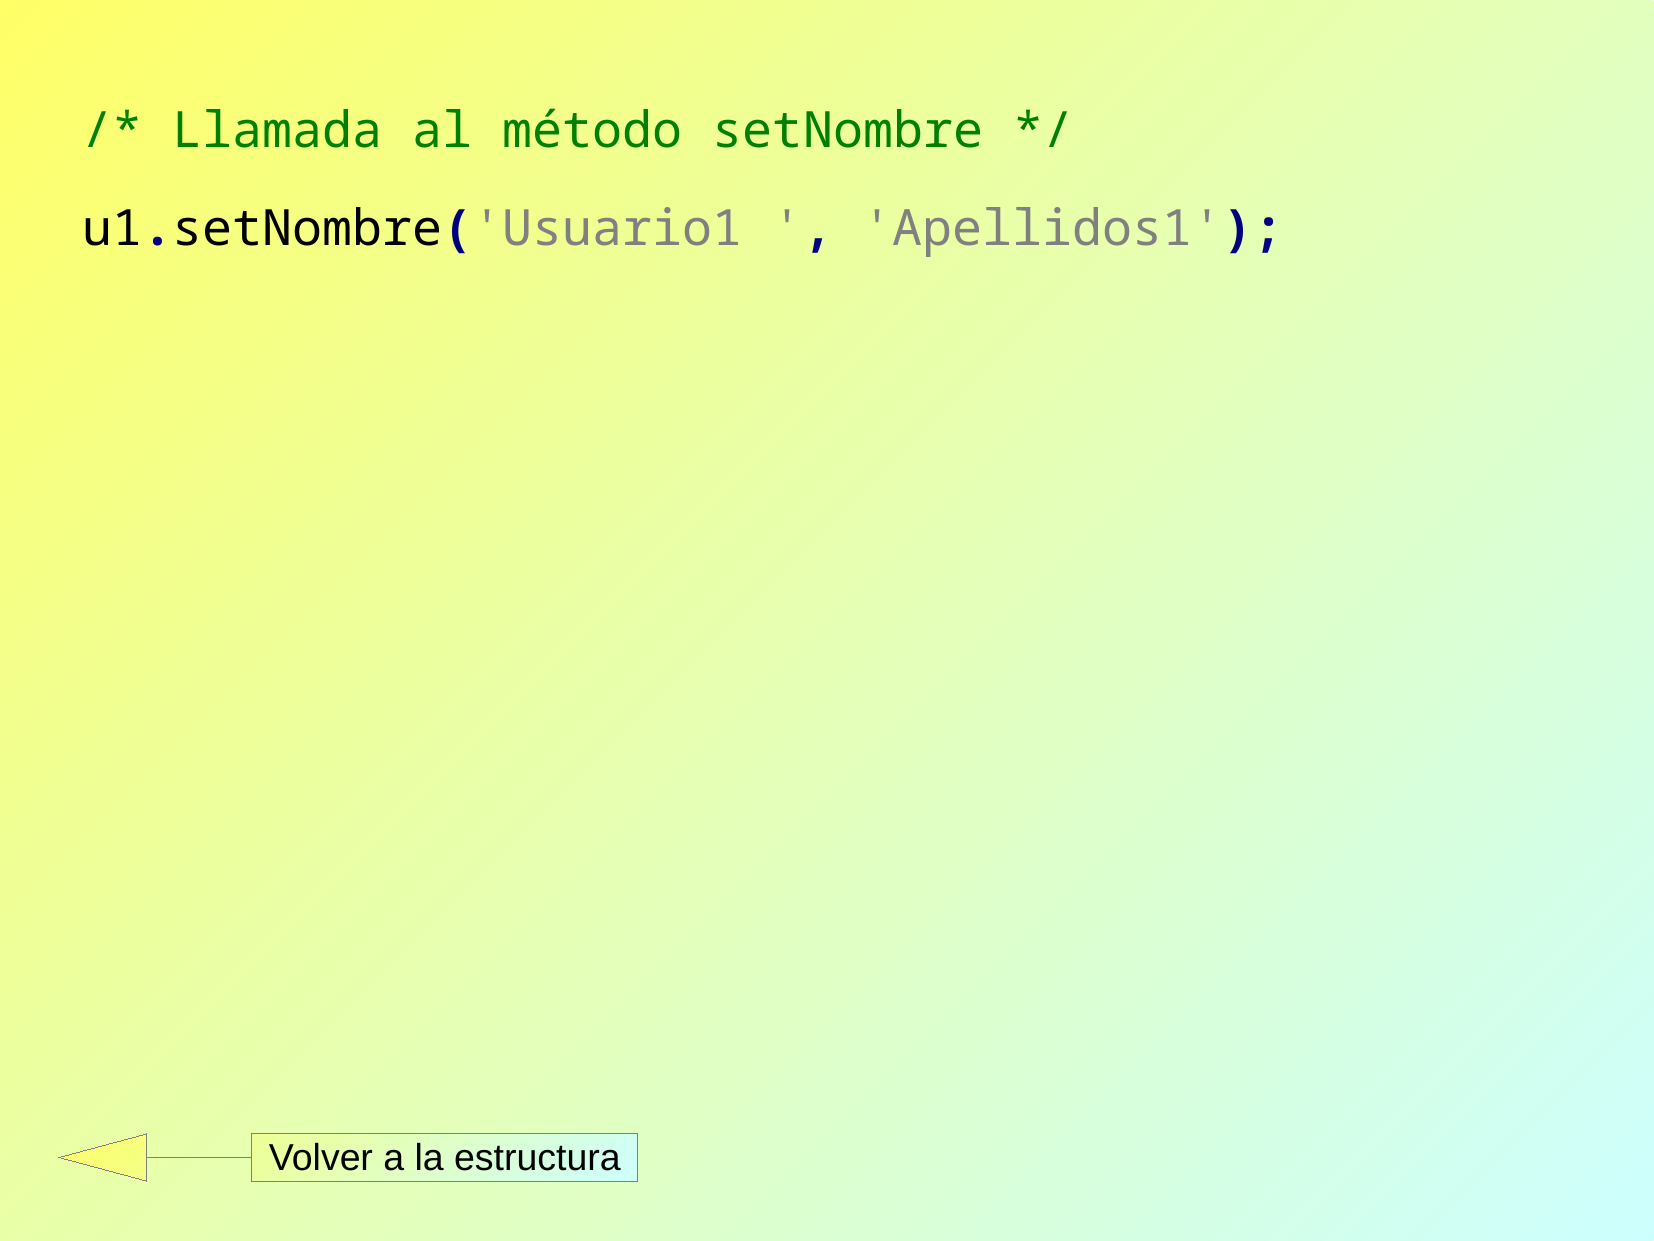

# /* Llamada al método setNombre */
u1.setNombre('Usuario1 ', 'Apellidos1');
Volver a la estructura